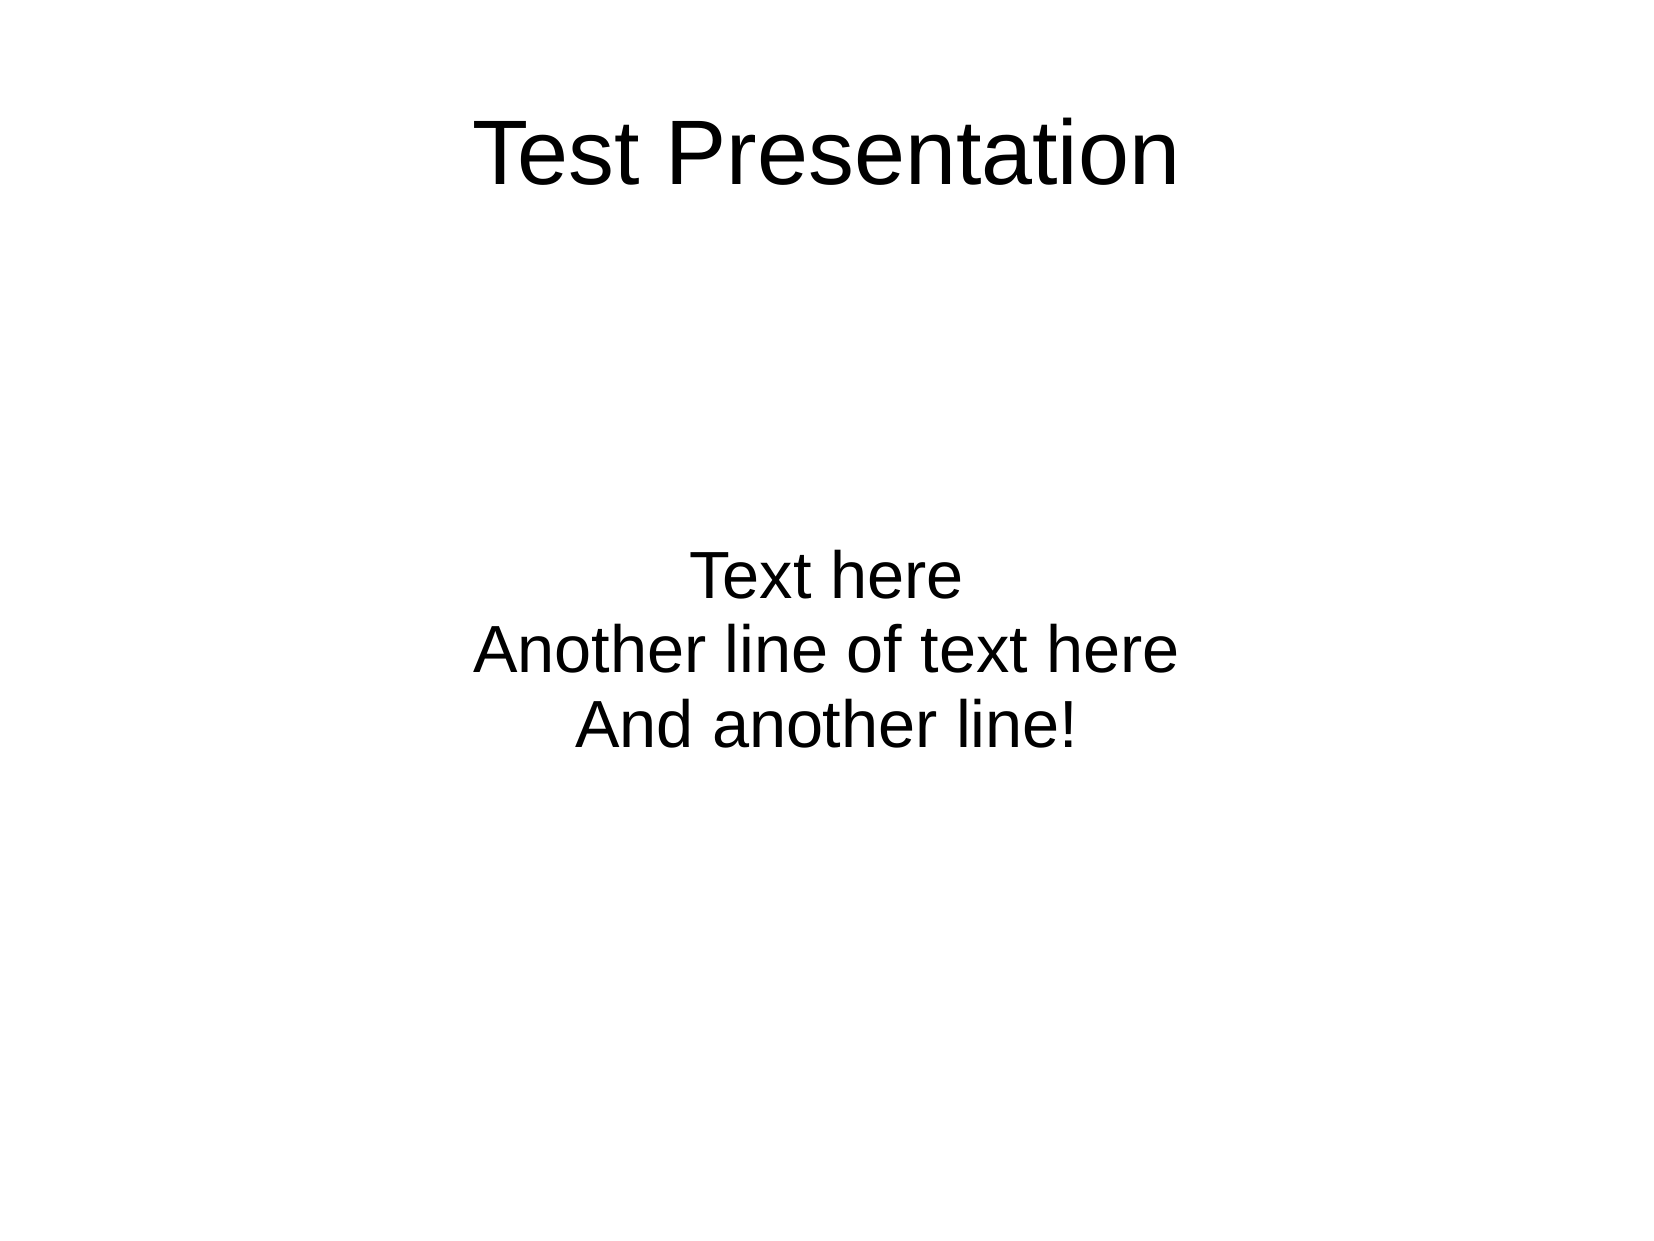

# Test Presentation
Text here
Another line of text here
And another line!